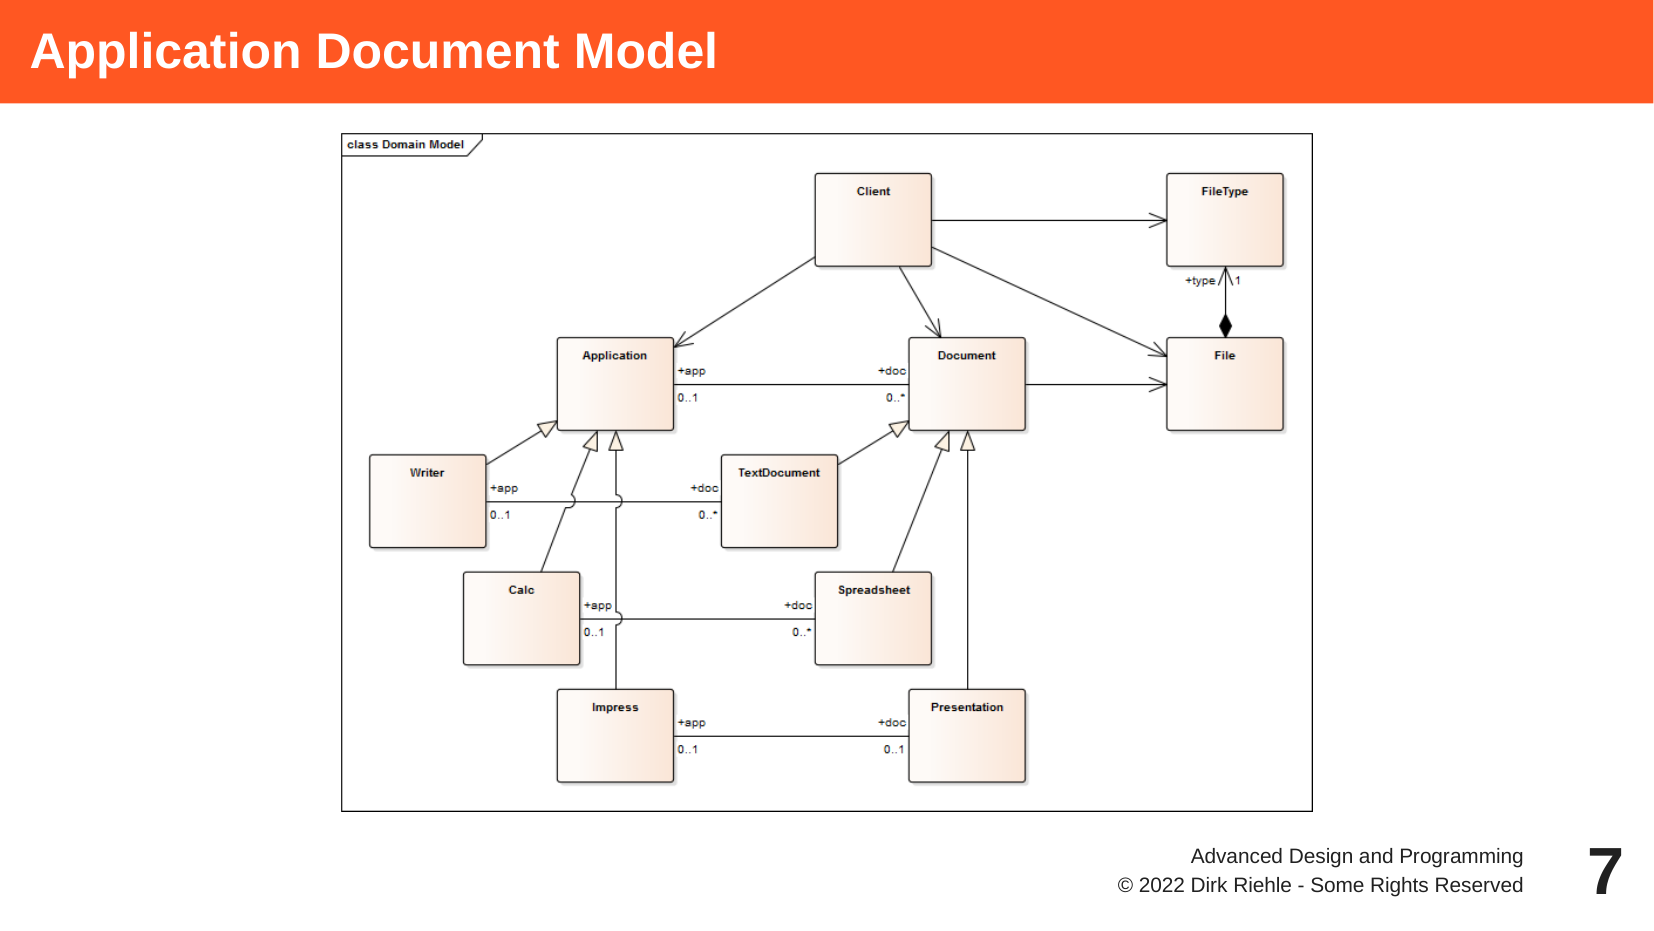

# Application Document Model
Advanced Design and Programming
7
© 2022 Dirk Riehle - Some Rights Reserved